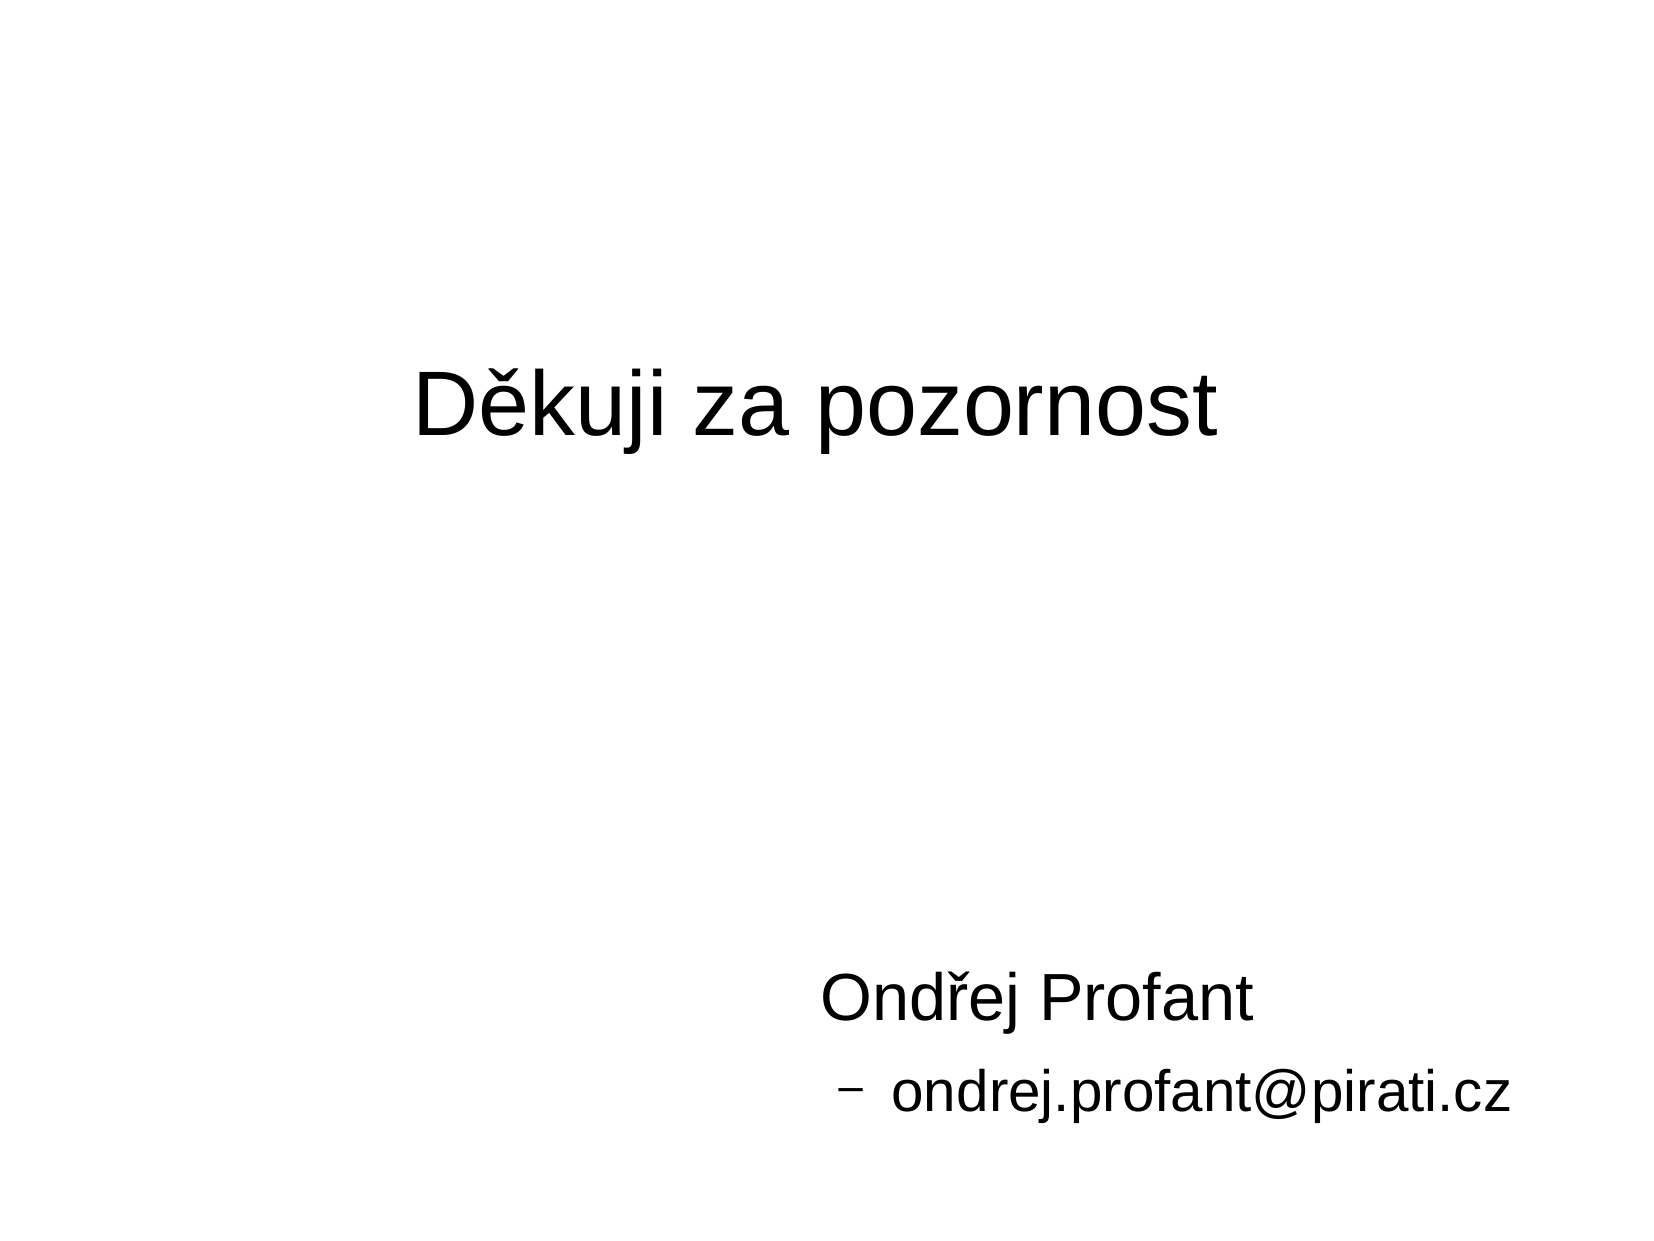

# Děkuji za pozornost
Ondřej Profant
ondrej.profant@pirati.cz